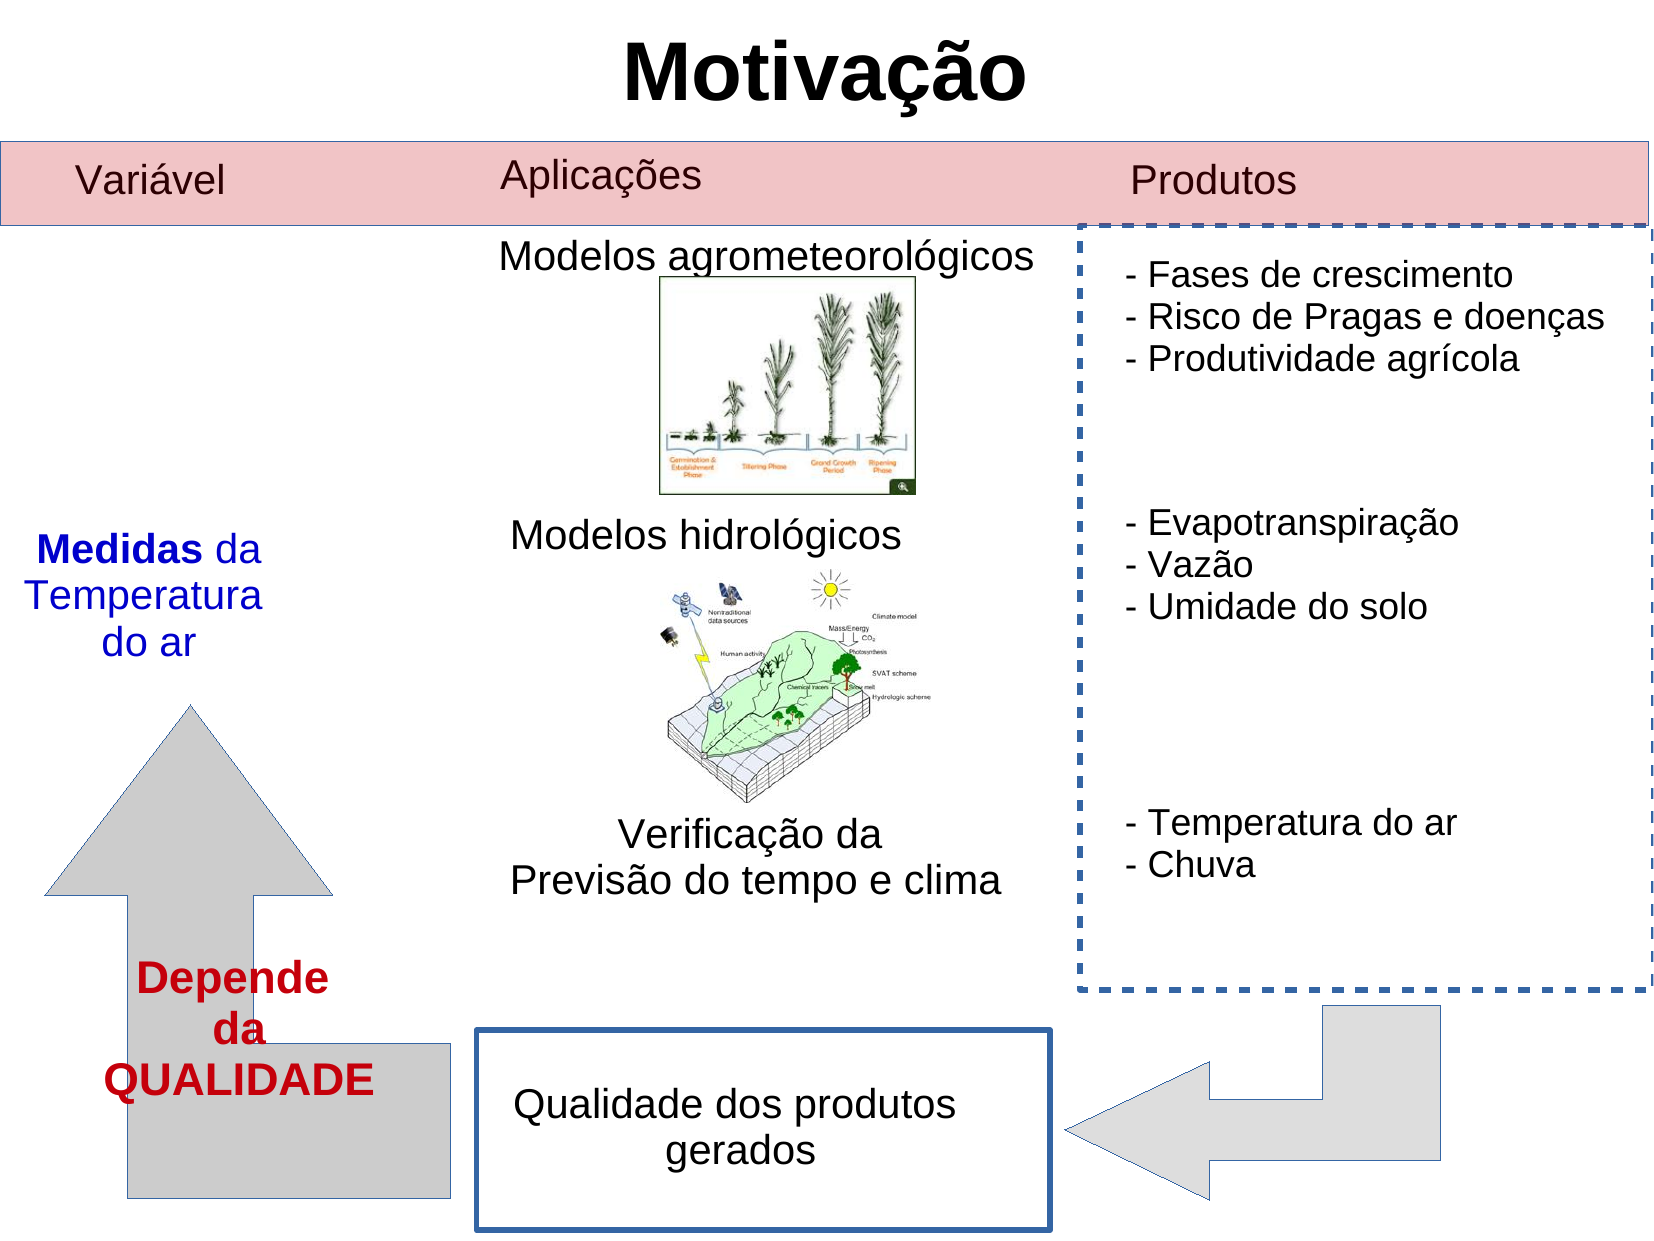

# Motivação
Aplicações
Variável
Produtos
Modelos agrometeorológicos
- Fases de crescimento
- Risco de Pragas e doenças
- Produtividade agrícola
- Evapotranspiração
- Vazão
- Umidade do solo
Modelos hidrológicos
Medidas da
Temperatura
do ar
- Temperatura do ar
- Chuva
Verificação da
Previsão do tempo e clima
Depende
 da
QUALIDADE
Qualidade dos produtos
gerados